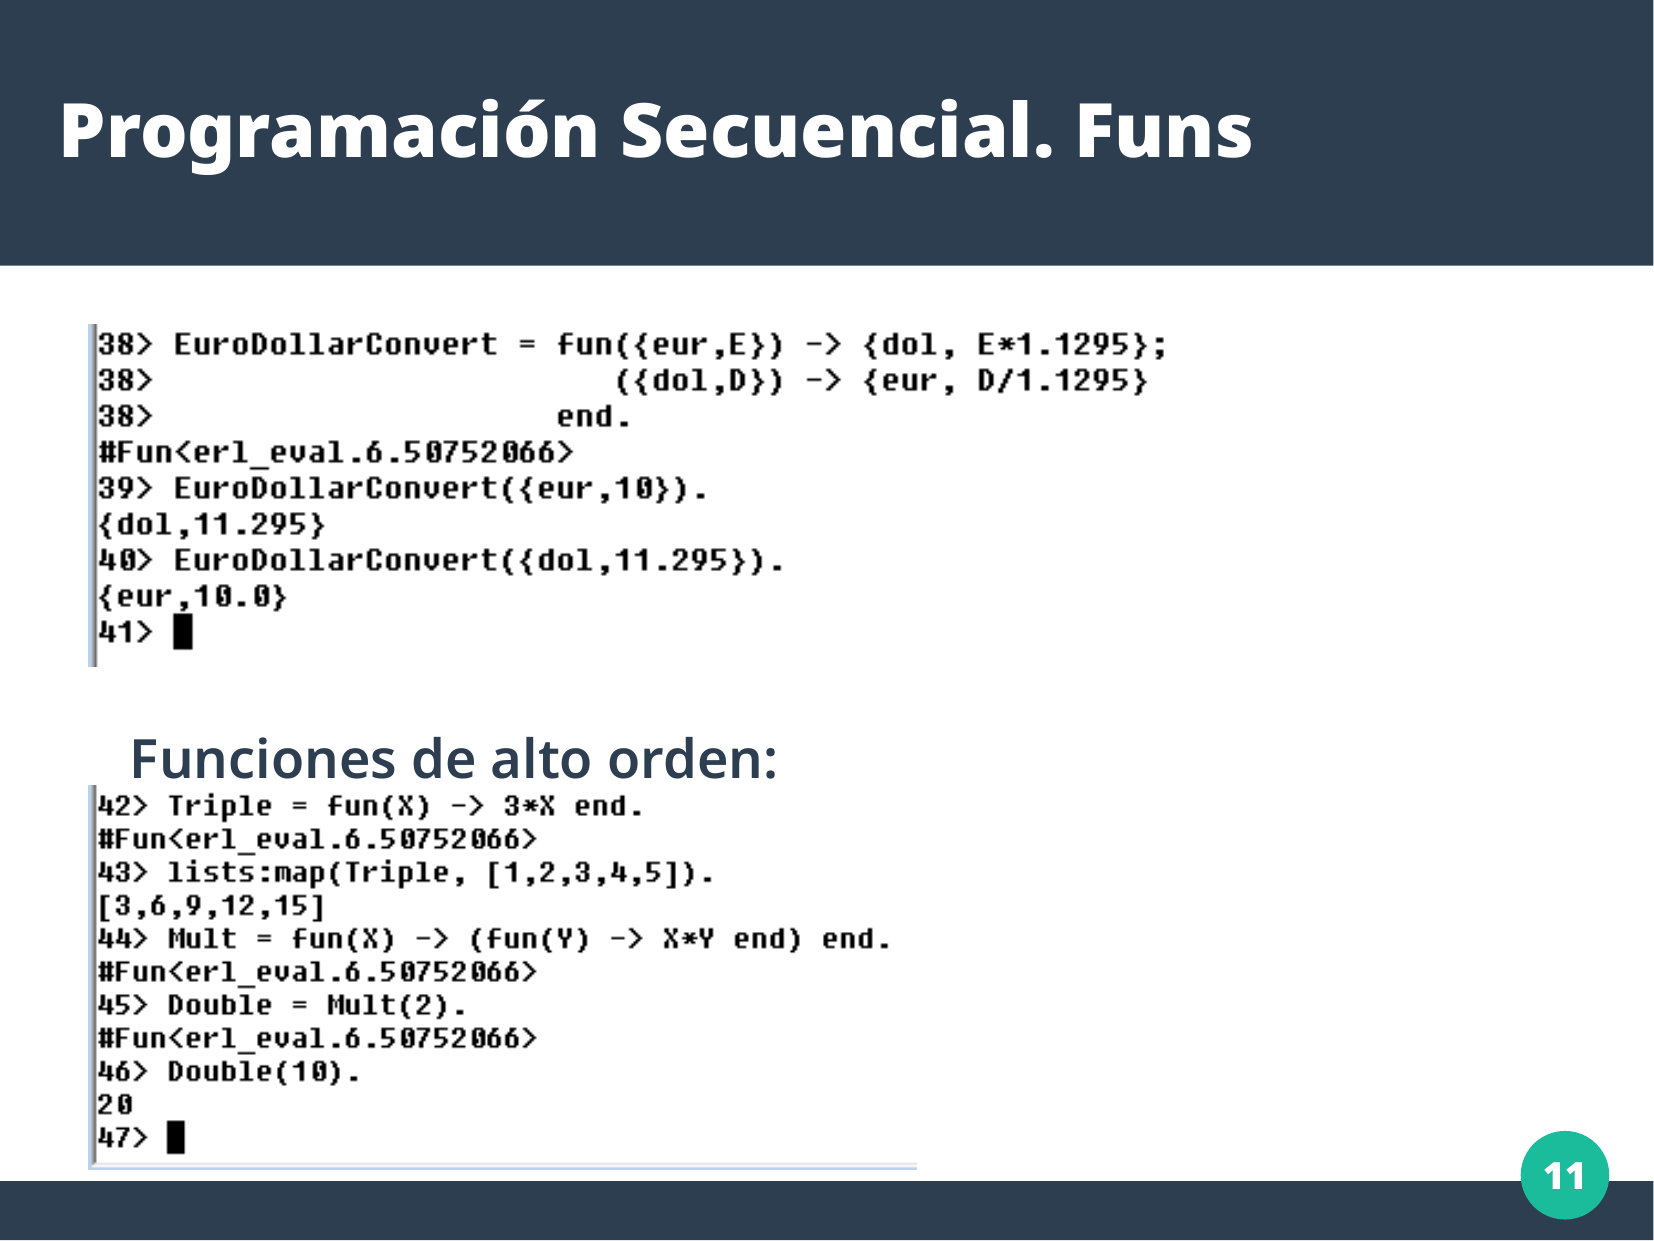

# Programación Secuencial. Funs
Funciones de alto orden:
11